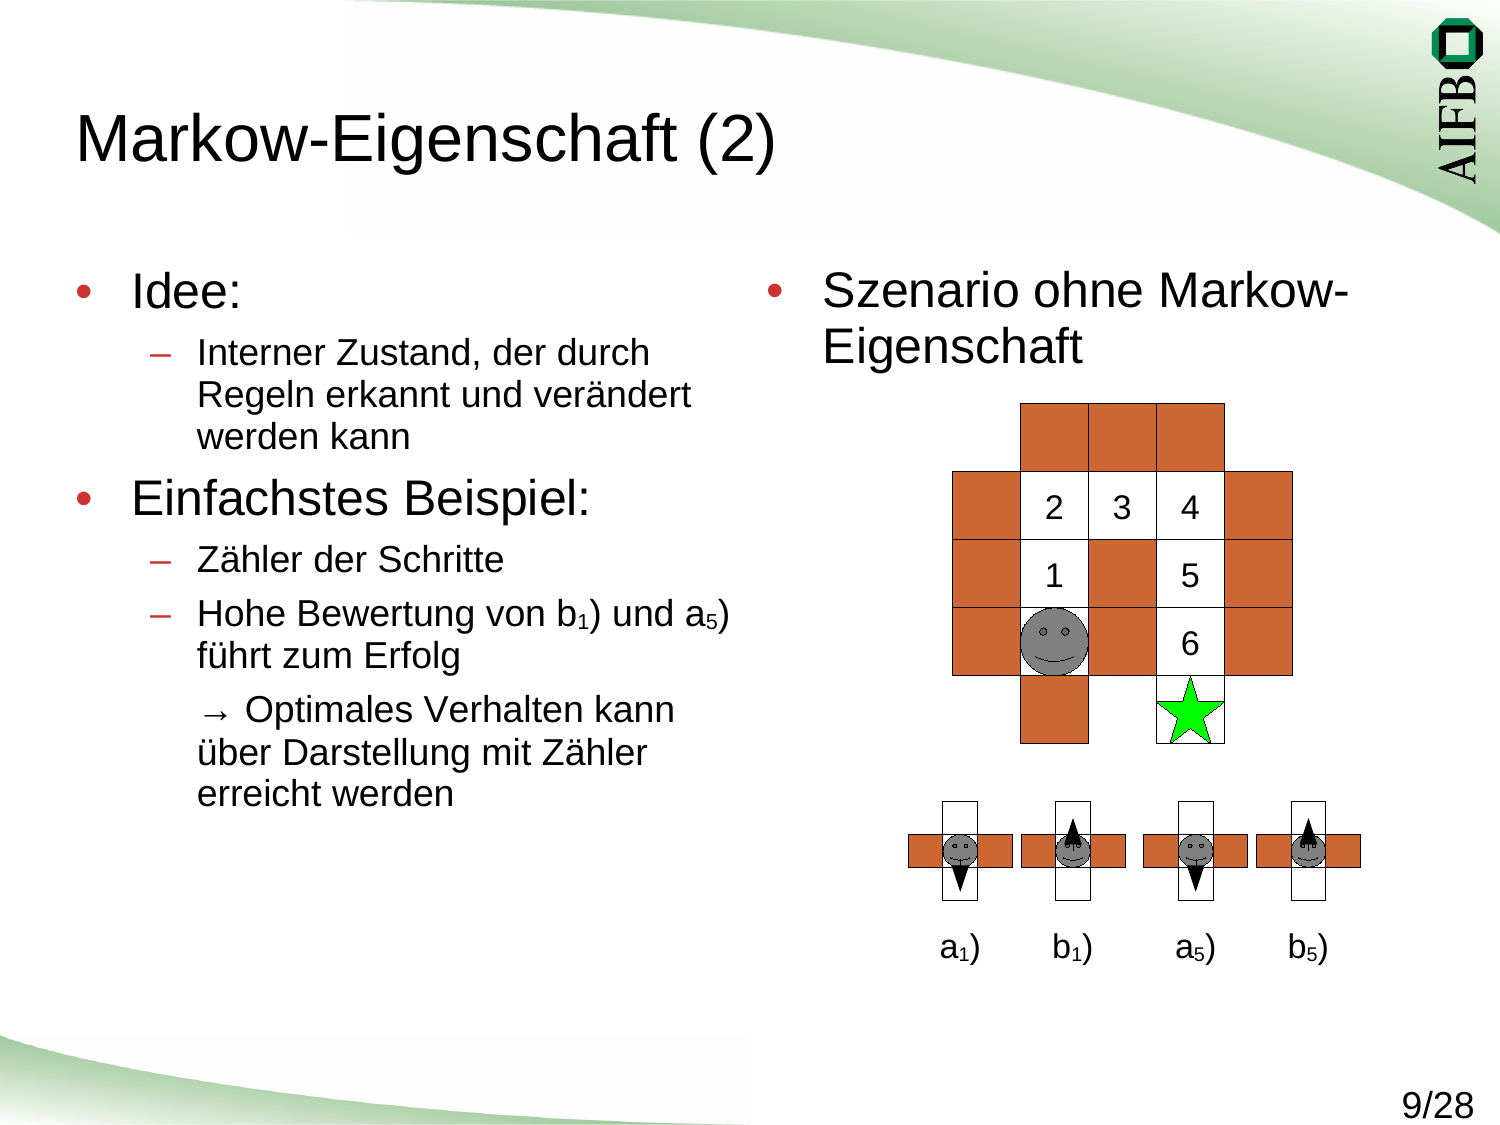

# Markow-Eigenschaft (2)
Szenario ohne Markow-Eigenschaft
Idee:
Interner Zustand, der durch Regeln erkannt und verändert werden kann
Einfachstes Beispiel:
Zähler der Schritte
Hohe Bewertung von b1) und a5) führt zum Erfolg
→ Optimales Verhalten kann über Darstellung mit Zähler erreicht werden
2
3
4
1
5
6
a1)
b1)
a5)
b5)
9